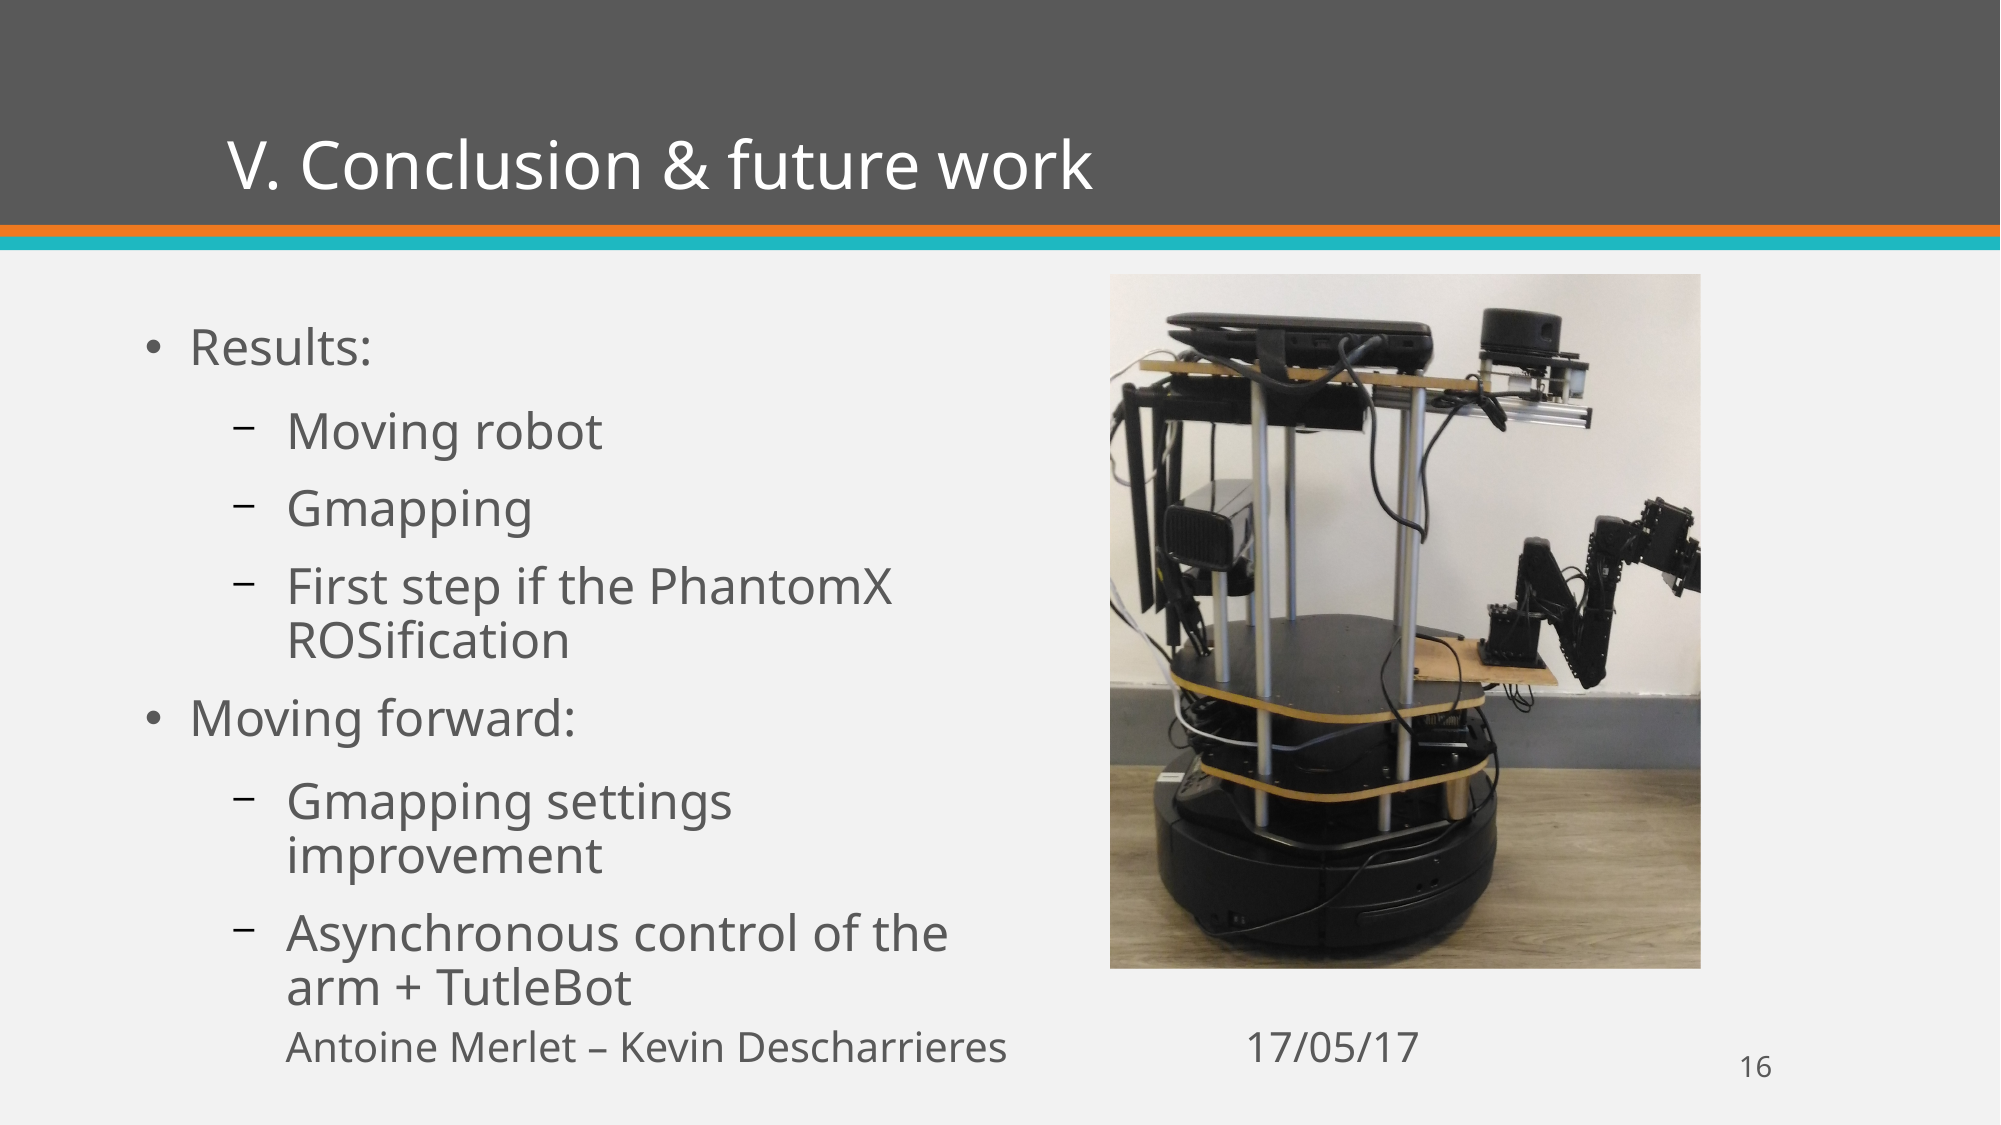

# V. Conclusion & future work
Results:
Moving robot
Gmapping
First step if the PhantomX ROSification
Moving forward:
Gmapping settings improvement
Asynchronous control of the arm + TutleBot
Antoine Merlet – Kevin Descharrieres	 			17/05/17